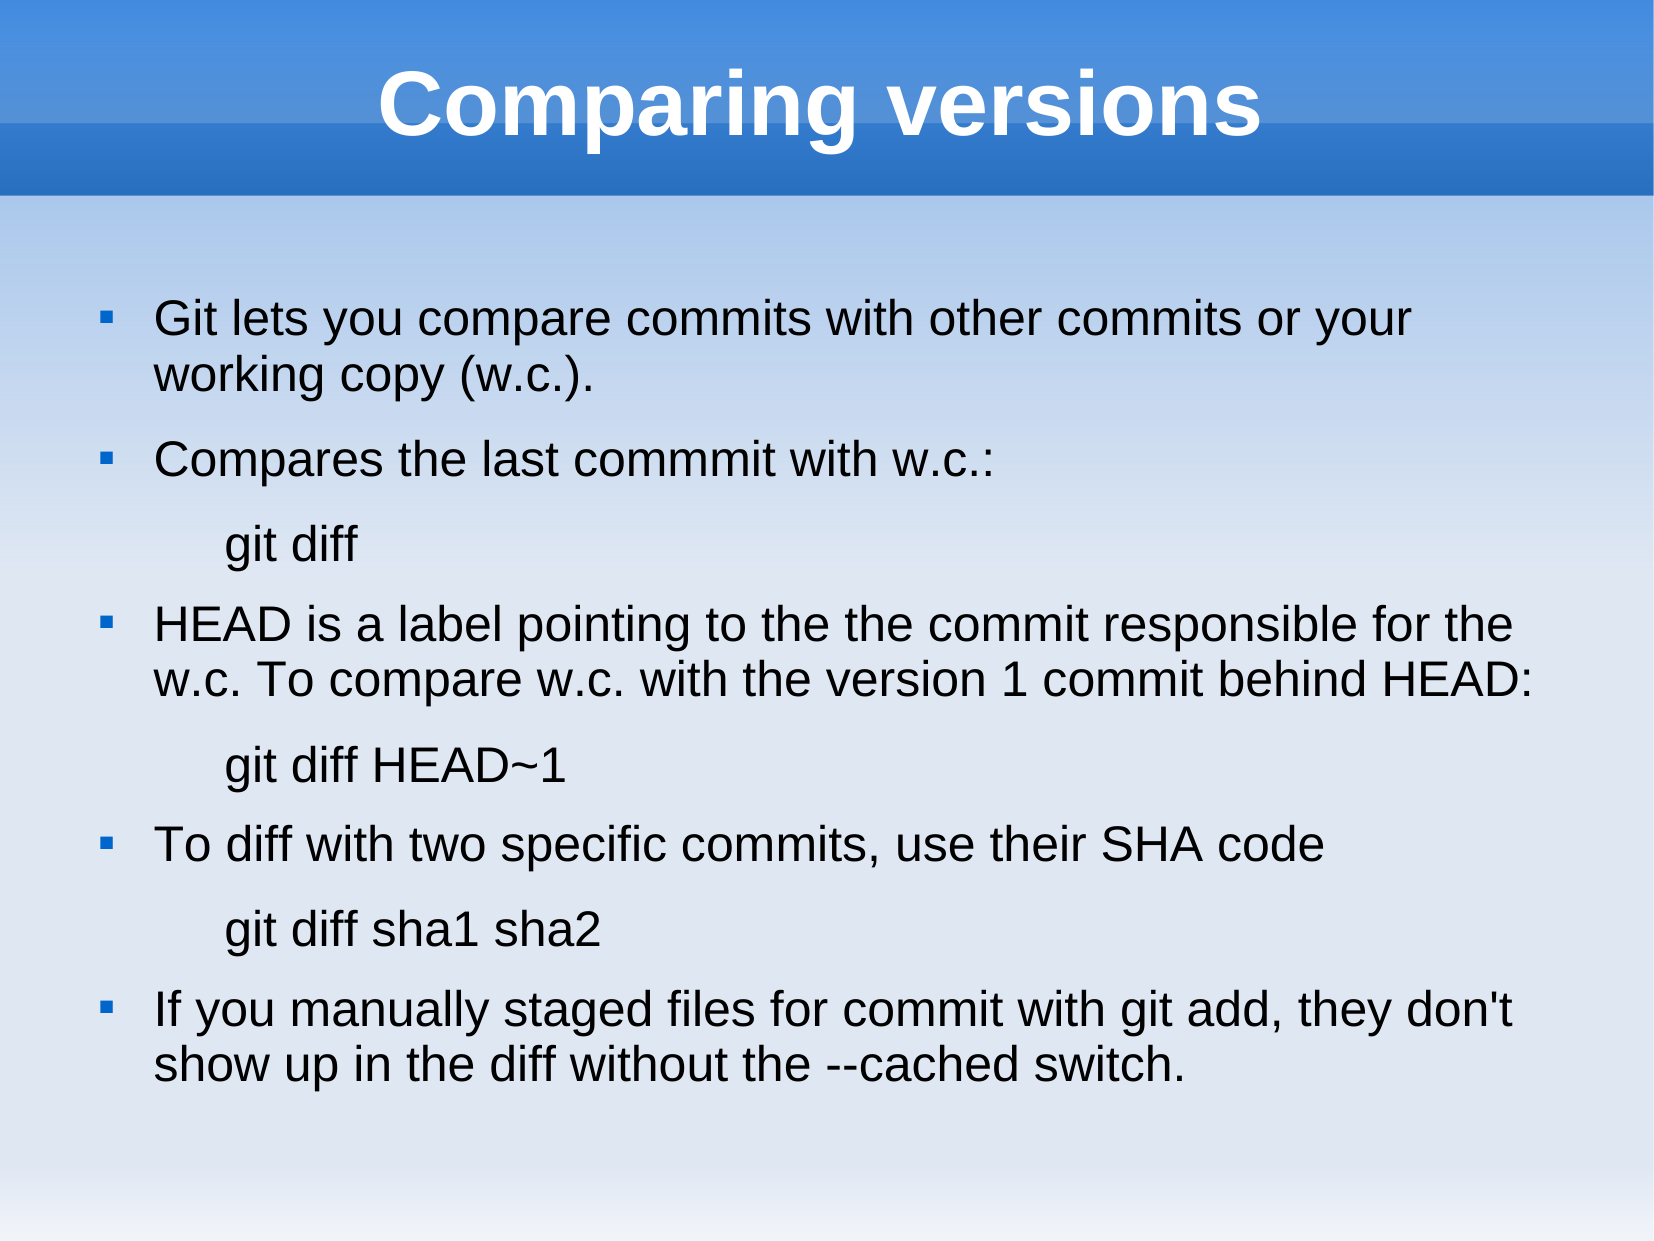

# Comparing versions
Git lets you compare commits with other commits or your working copy (w.c.).
Compares the last commmit with w.c.:
git diff
HEAD is a label pointing to the the commit responsible for the w.c. To compare w.c. with the version 1 commit behind HEAD:
git diff HEAD~1
To diff with two specific commits, use their SHA code
git diff sha1 sha2
If you manually staged files for commit with git add, they don't show up in the diff without the --cached switch.